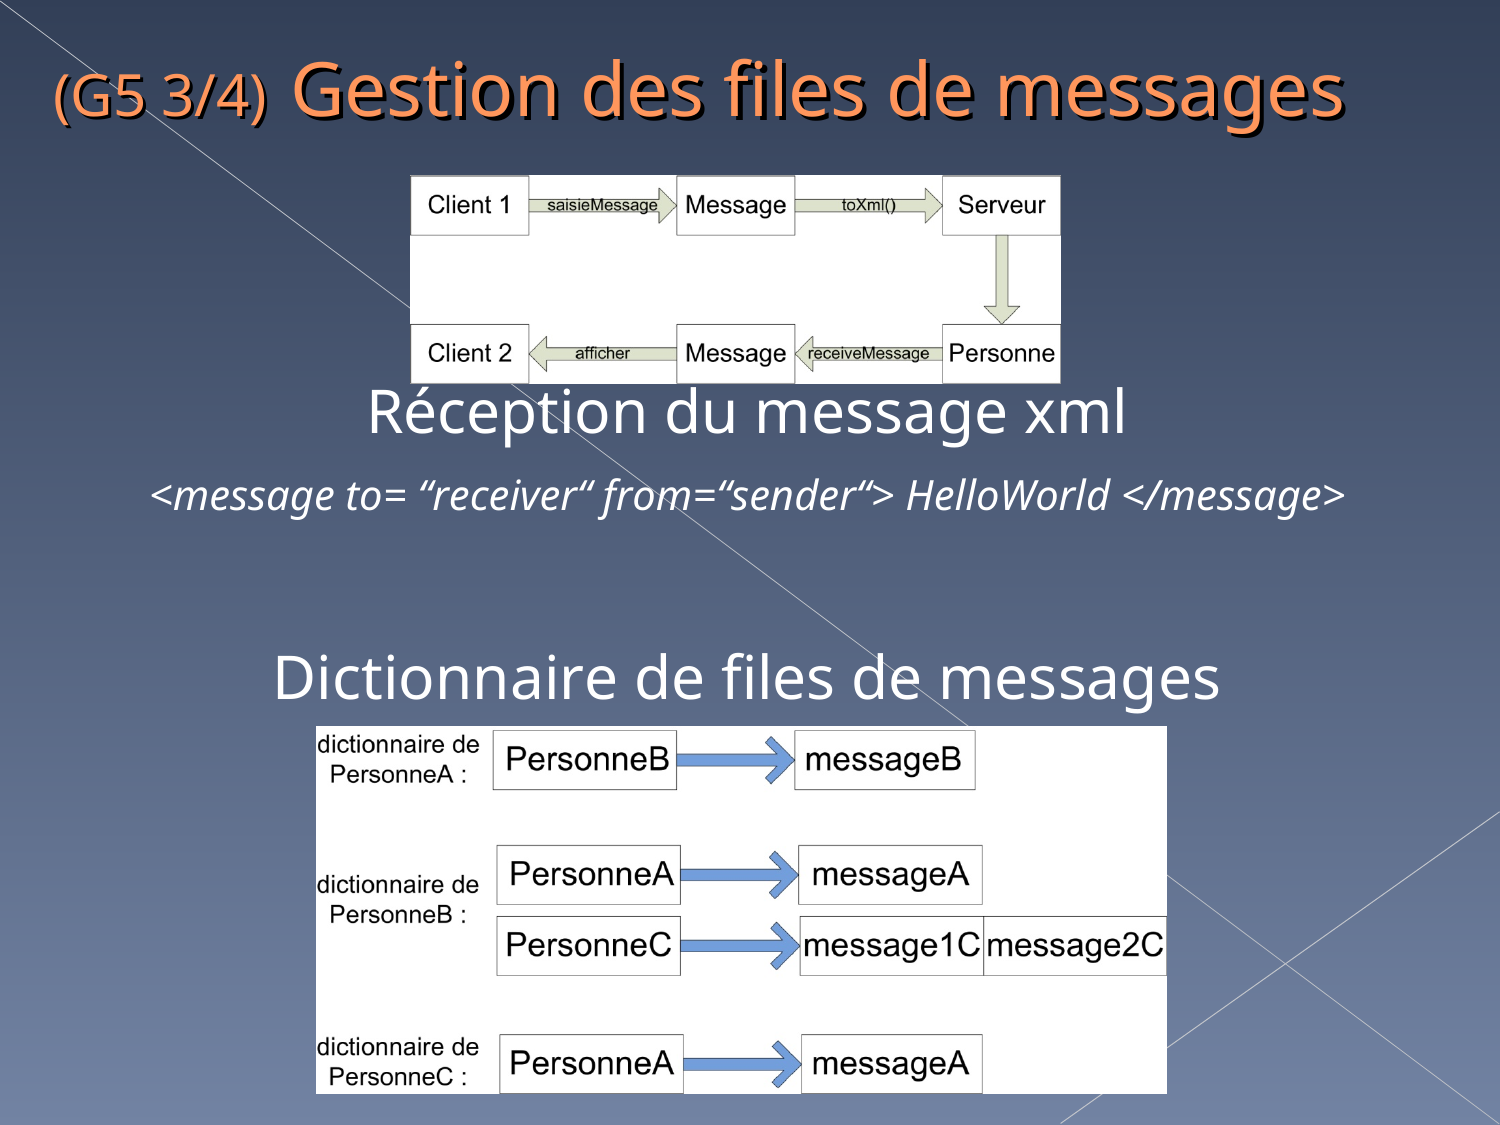

# (G5 3/4) Gestion des files de messages
Réception du message xml
<message to= “receiver“ from=“sender“> HelloWorld </message>
Dictionnaire de files de messages